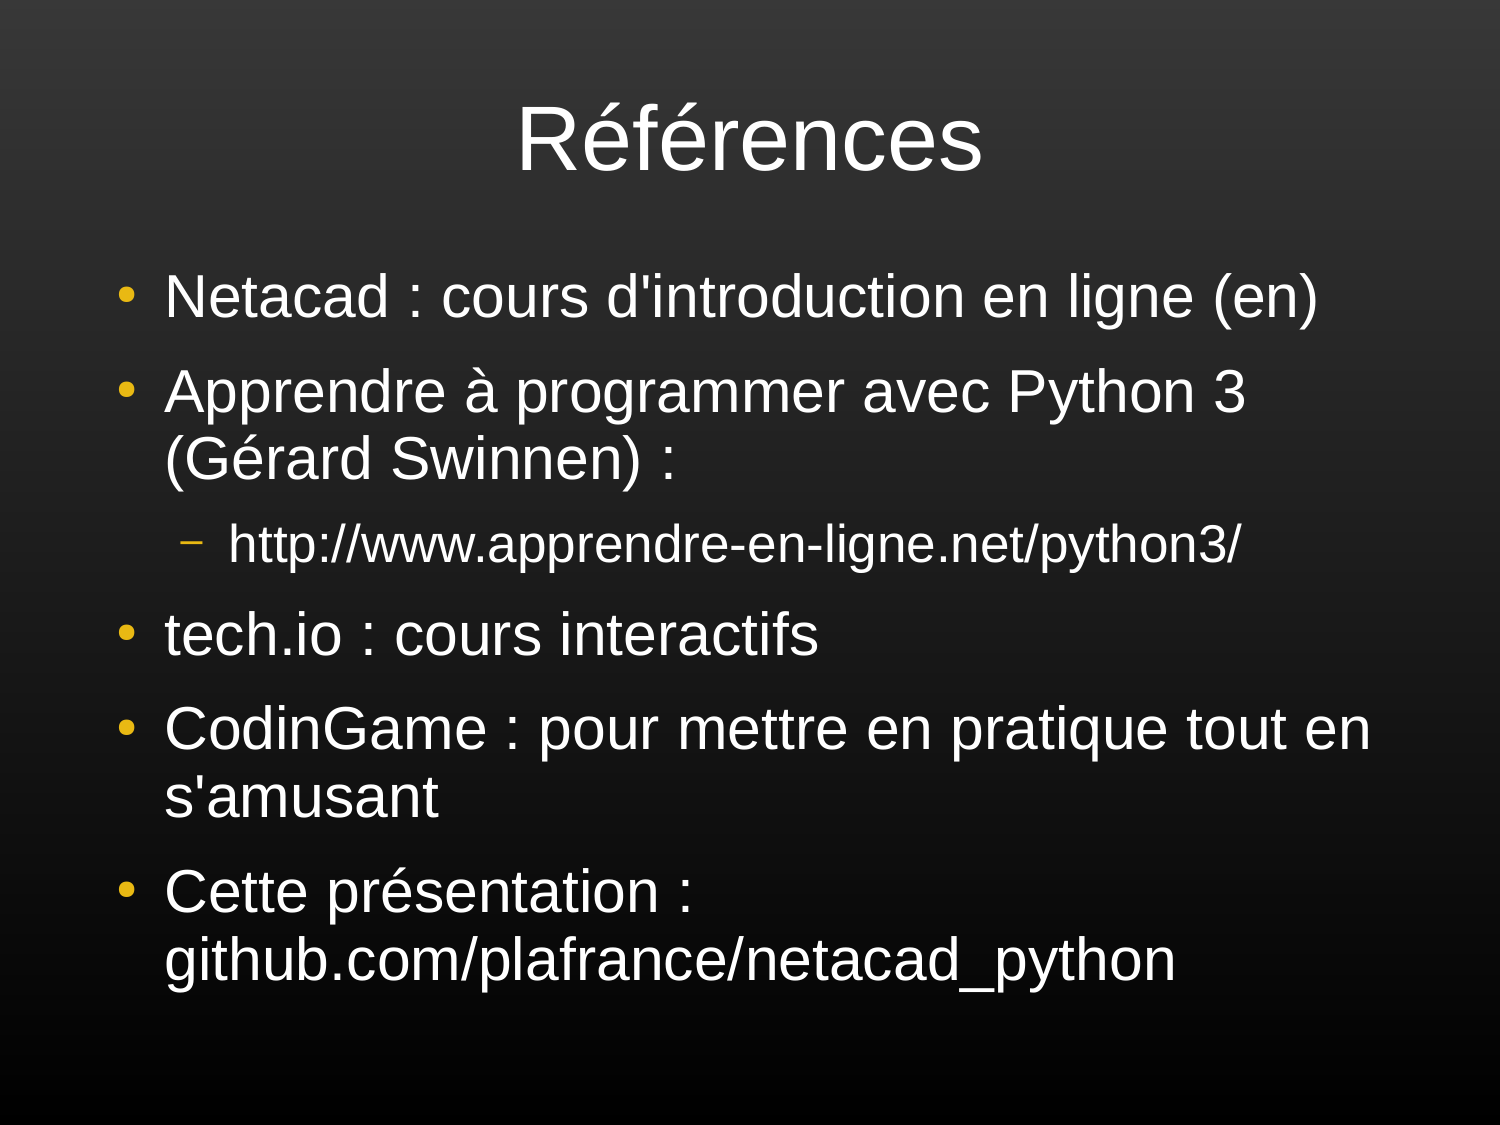

# Références
Netacad : cours d'introduction en ligne (en)
Apprendre à programmer avec Python 3 (Gérard Swinnen) :
http://www.apprendre-en-ligne.net/python3/
tech.io : cours interactifs
CodinGame : pour mettre en pratique tout en s'amusant
Cette présentation : github.com/plafrance/netacad_python